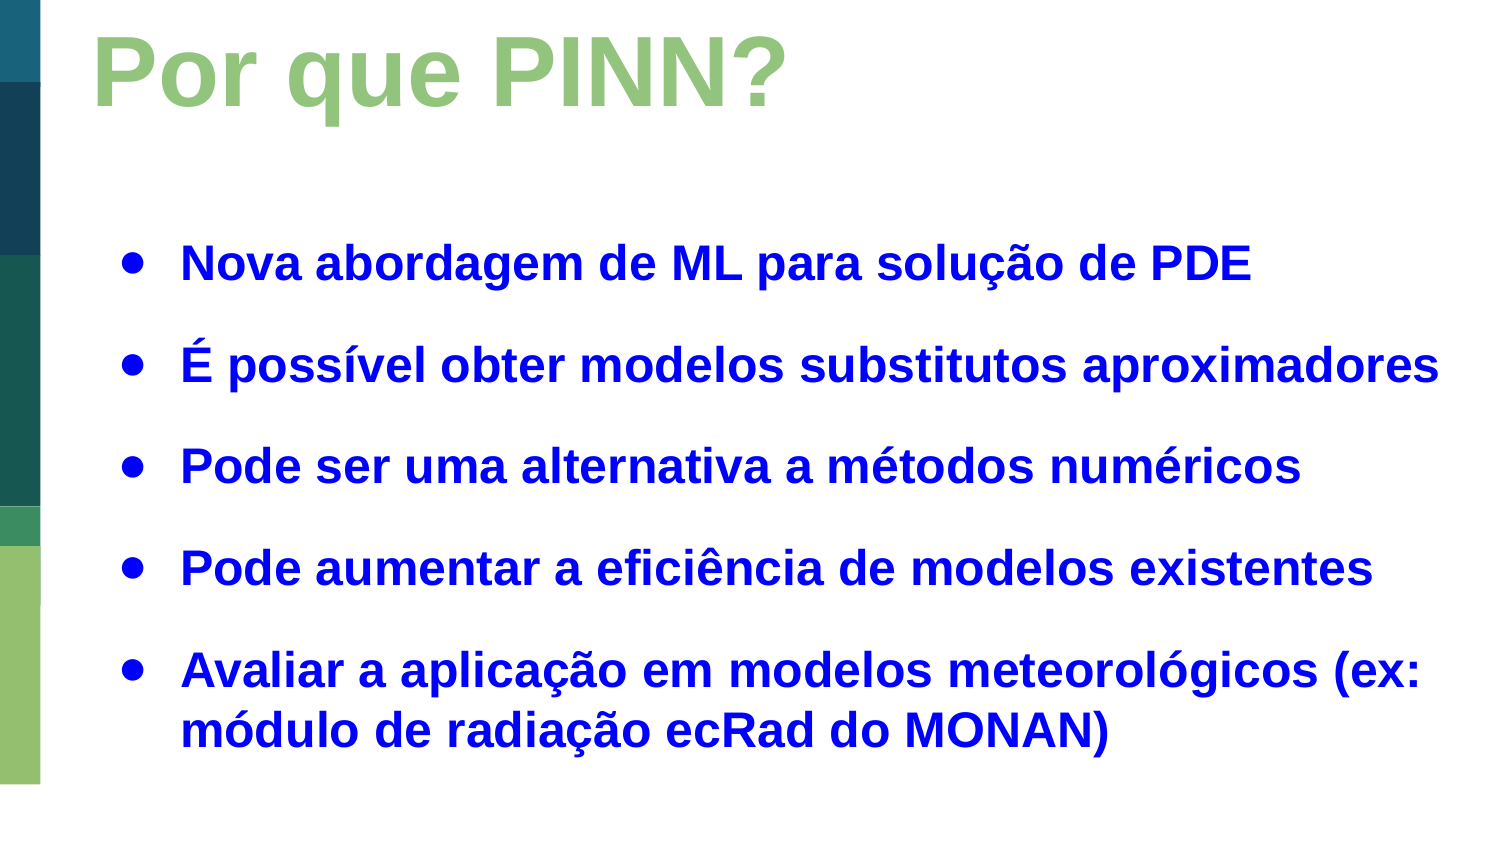

Por que PINN?
Nova abordagem de ML para solução de PDE
É possível obter modelos substitutos aproximadores
Pode ser uma alternativa a métodos numéricos
Pode aumentar a eficiência de modelos existentes
Avaliar a aplicação em modelos meteorológicos (ex: módulo de radiação ecRad do MONAN)